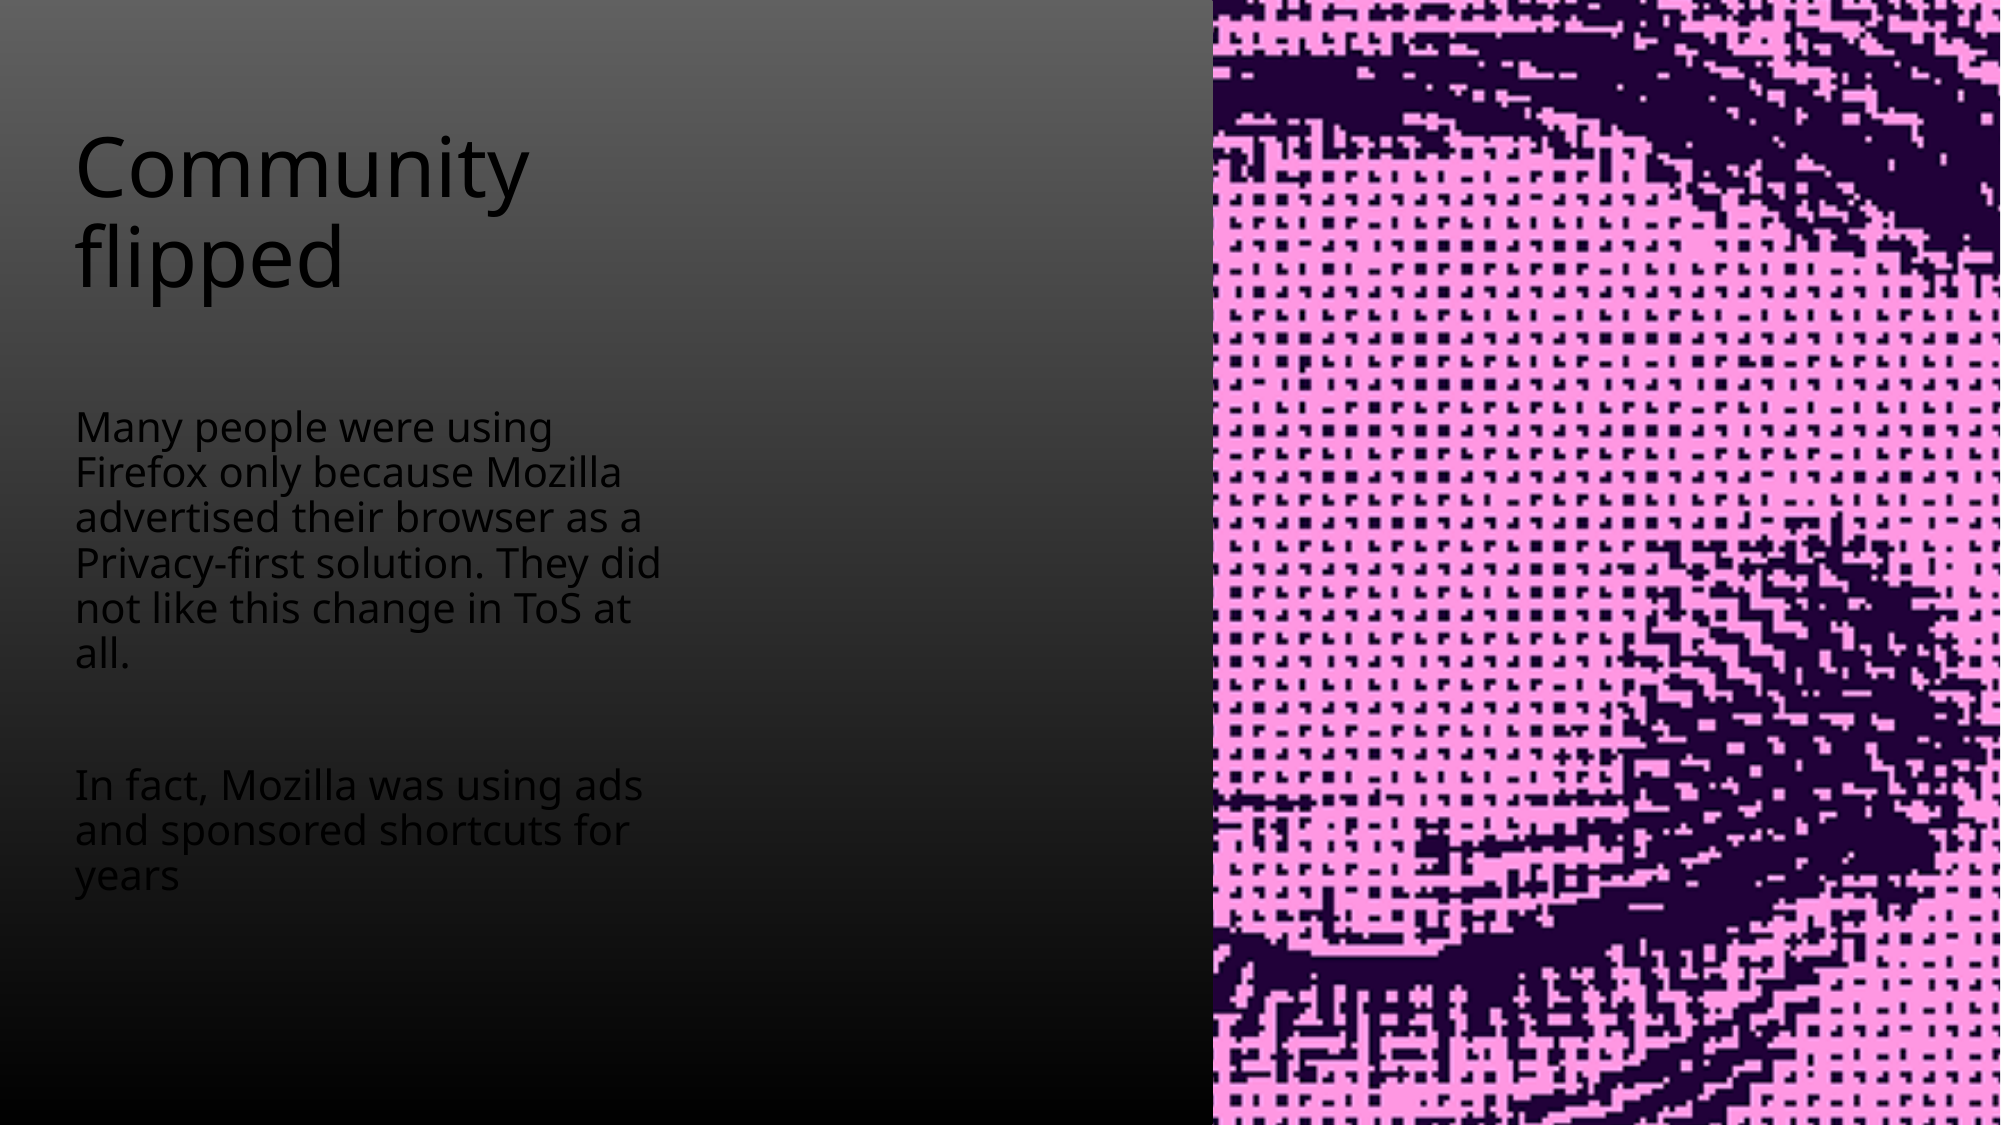

# Community flipped
Many people were using Firefox only because Mozilla advertised their browser as a Privacy-first solution. They did not like this change in ToS at all.
In fact, Mozilla was using ads and sponsored shortcuts for years